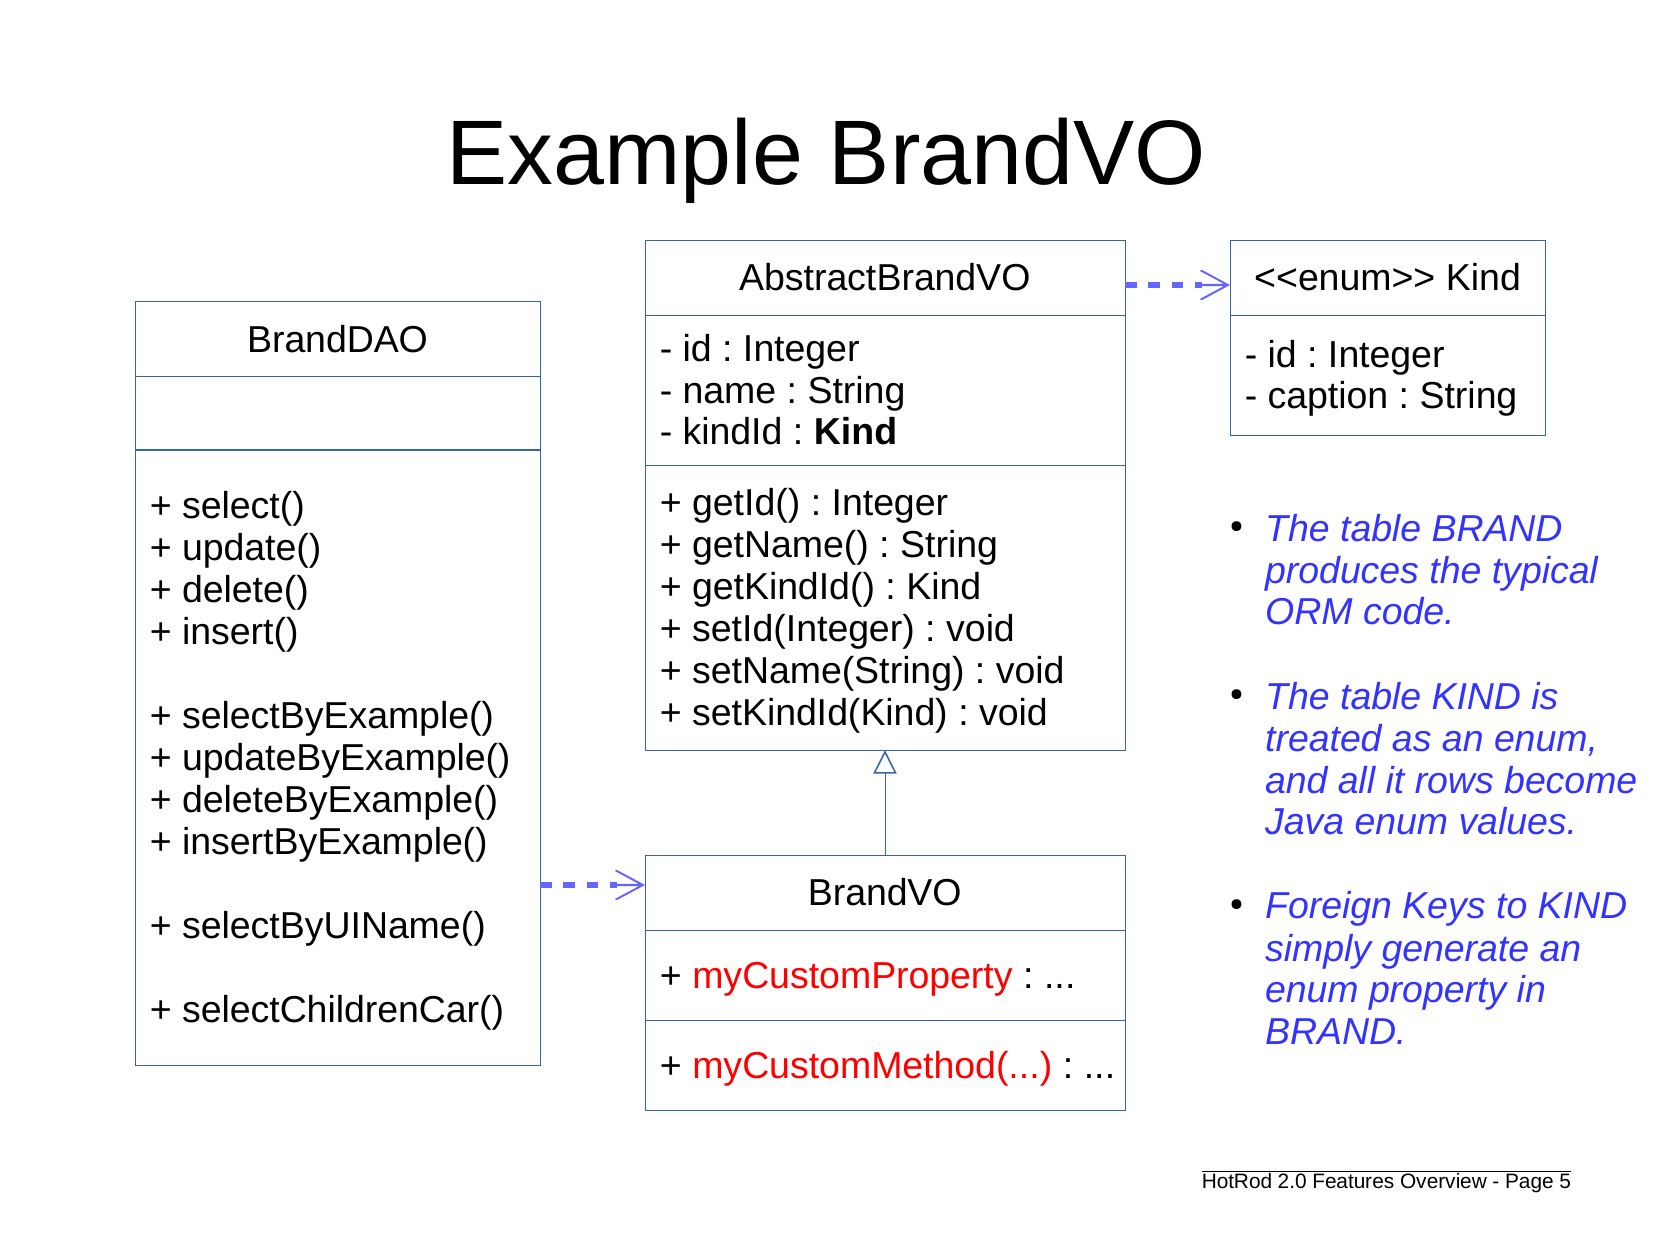

# Example BrandVO
AbstractBrandVO
<<enum>> Kind
BrandDAO
- id : Integer
- name : String
- kindId : Kind
- id : Integer
- caption : String
+ select()
+ update()
+ delete()
+ insert()
+ selectByExample()
+ updateByExample()
+ deleteByExample()
+ insertByExample()
+ selectByUIName()
+ selectChildrenCar()
+ getId() : Integer
+ getName() : String
+ getKindId() : Kind
+ setId(Integer) : void
+ setName(String) : void
+ setKindId(Kind) : void
The table BRAND
produces the typical
ORM code.
The table KIND is
treated as an enum,
and all it rows become
Java enum values.
Foreign Keys to KIND
simply generate an
enum property in
BRAND.
BrandVO
+ myCustomProperty : ...
+ myCustomMethod(...) : ...
5